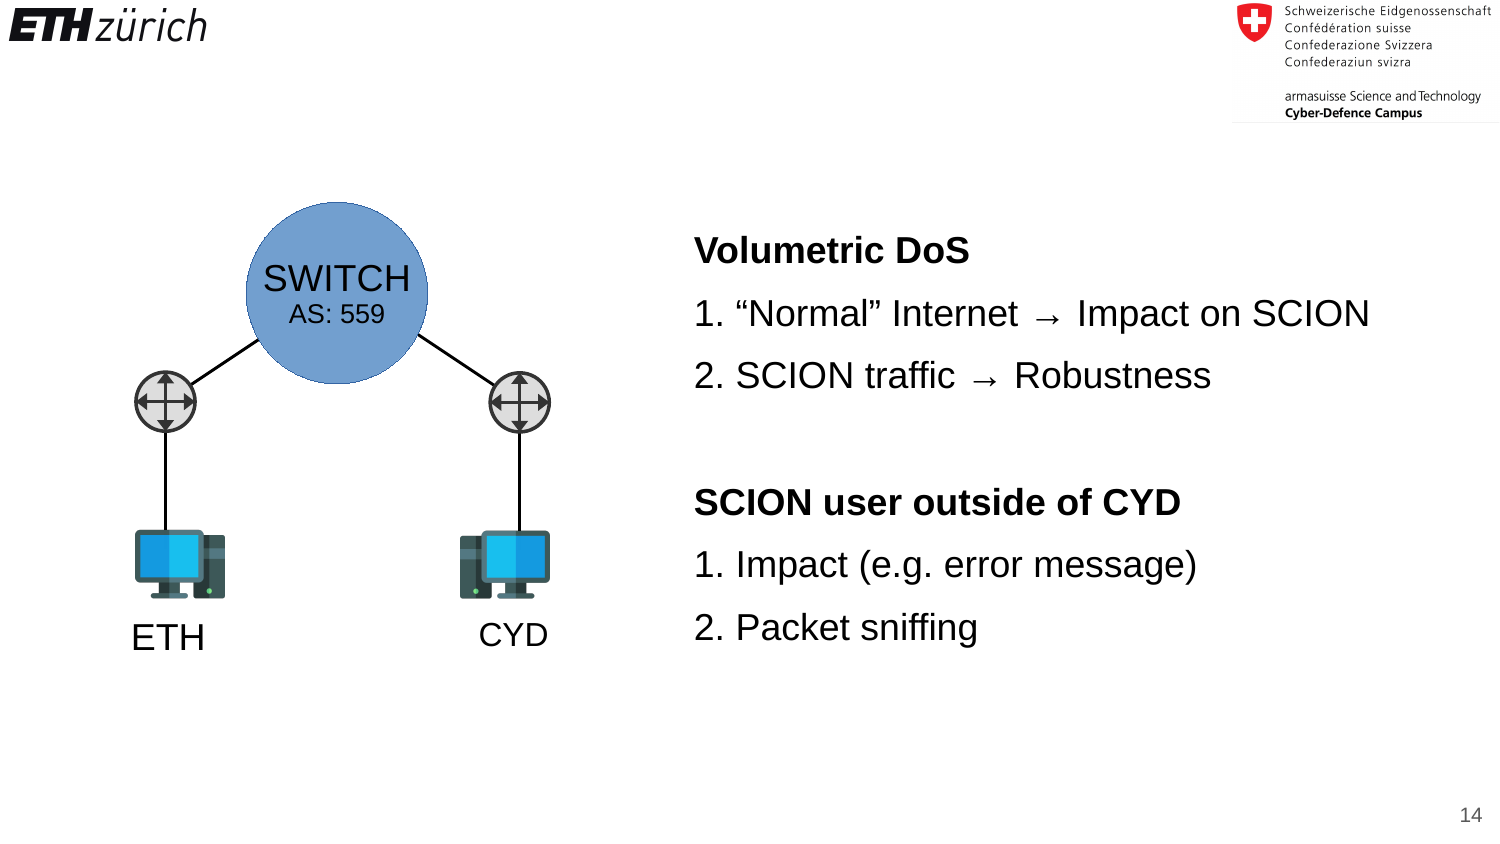

Volumetric DoS
1. “Normal” Internet → Impact on SCION
2. SCION traffic → Robustness
SCION user outside of CYD
1. Impact (e.g. error message)
2. Packet sniffing
SWITCH
AS: 559
40 Gbps
10 Gbps
ETH
CYD
14